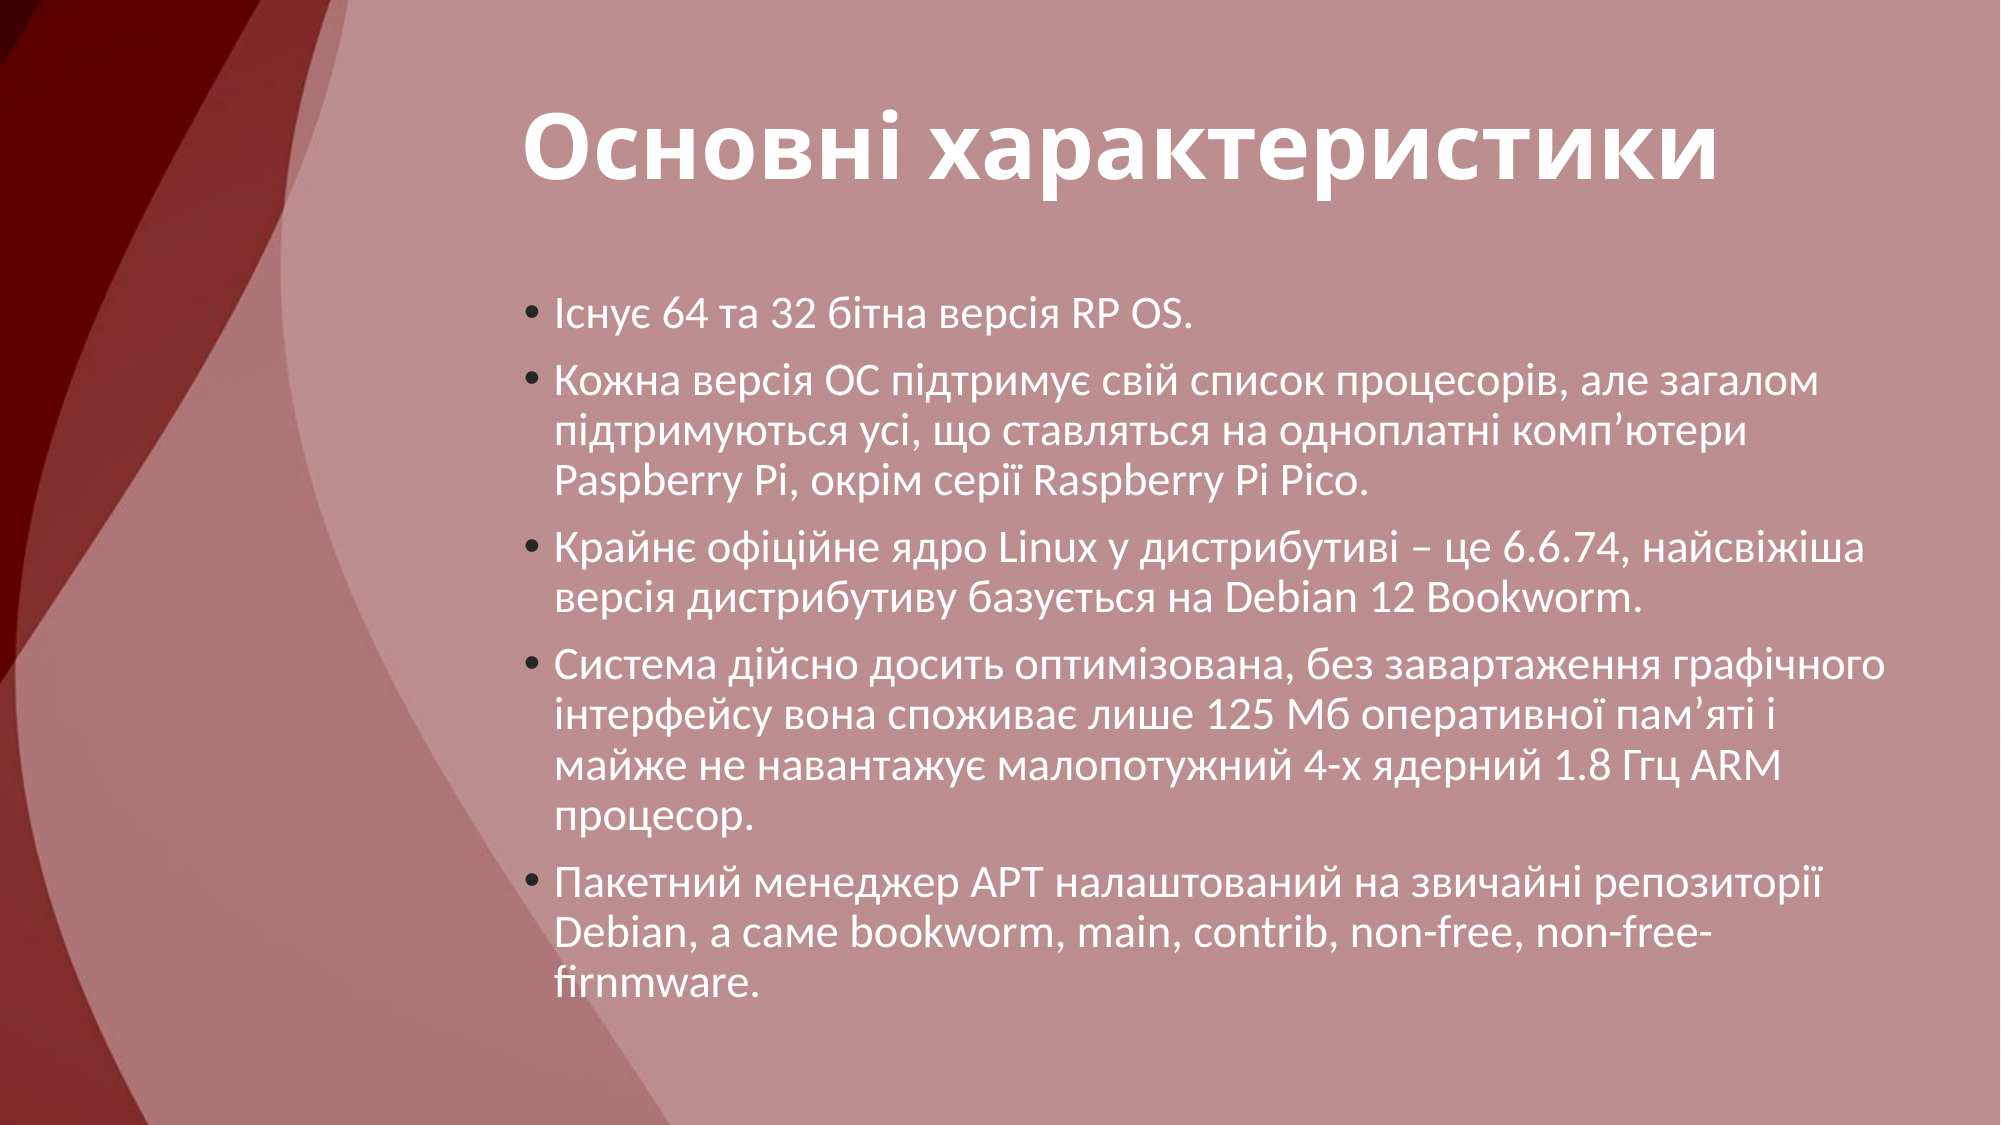

# Основні характеристики
Існує 64 та 32 бітна версія RP OS.
Кожна версія ОС підтримує свій список процесорів, але загалом підтримуються усі, що ставляться на одноплатні комп’ютери Paspberry Pi, окрім серії Raspberry Pi Pico.
Крайнє офіційне ядро Linux у дистрибутиві – це 6.6.74, найсвіжіша версія дистрибутиву базується на Debian 12 Bookworm.
Система дійсно досить оптимізована, без завартаження графічного інтерфейсу вона споживає лише 125 Мб оперативної пам’яті і майже не навантажує малопотужний 4-х ядерний 1.8 Ггц ARM процесор.
Пакетний менеджер APT налаштований на звичайні репозиторії Debian, а саме bookworm, main, contrib, non-free, non-free-firnmware.